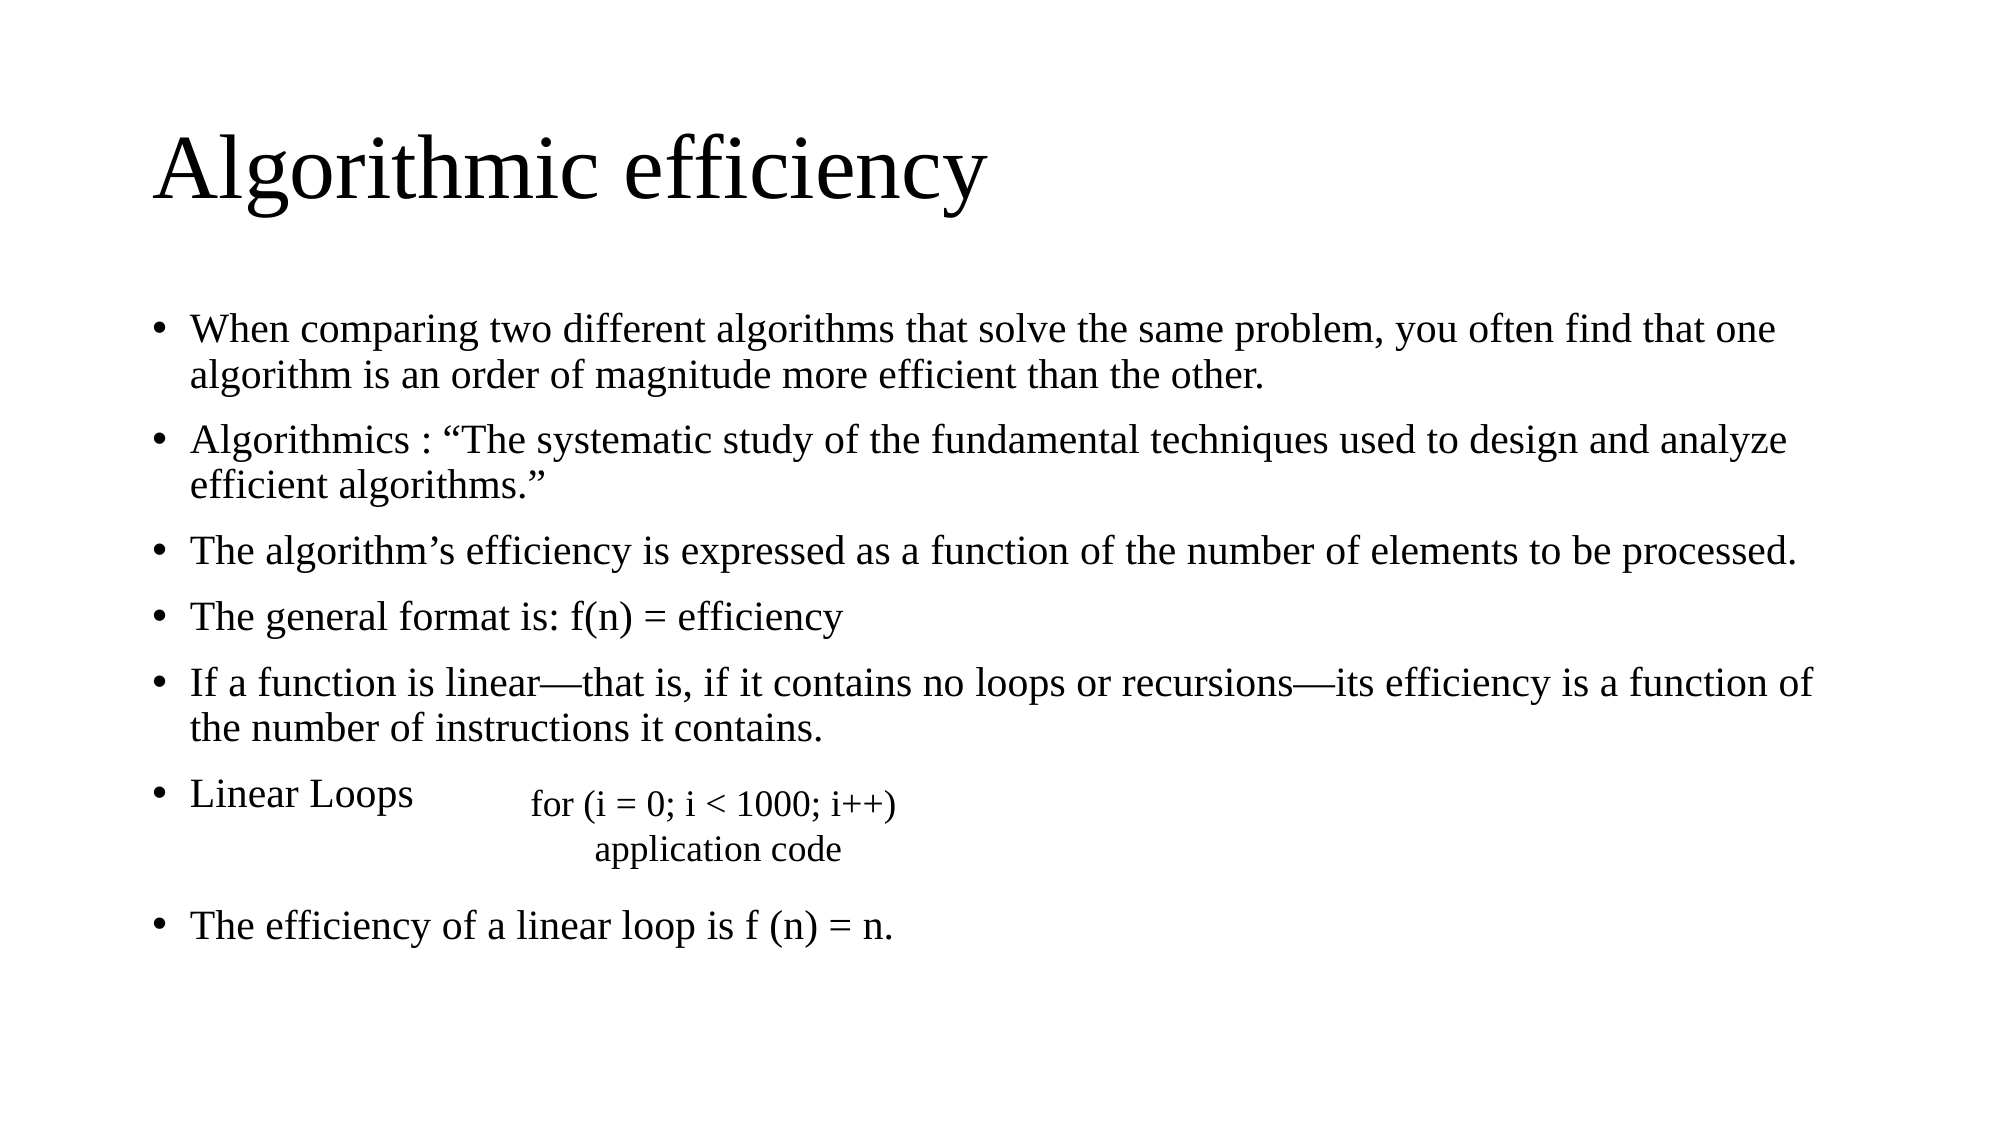

# Algorithmic efficiency
When comparing two different algorithms that solve the same problem, you often find that one algorithm is an order of magnitude more efficient than the other.
Algorithmics : “The systematic study of the fundamental techniques used to design and analyze efficient algorithms.”
The algorithm’s efficiency is expressed as a function of the number of elements to be processed.
The general format is: f(n) = efficiency
If a function is linear—that is, if it contains no loops or recursions—its efficiency is a function of the number of instructions it contains.
Linear Loops
The efficiency of a linear loop is f (n) = n.
for (i = 0; i < 1000; i++)
 application code